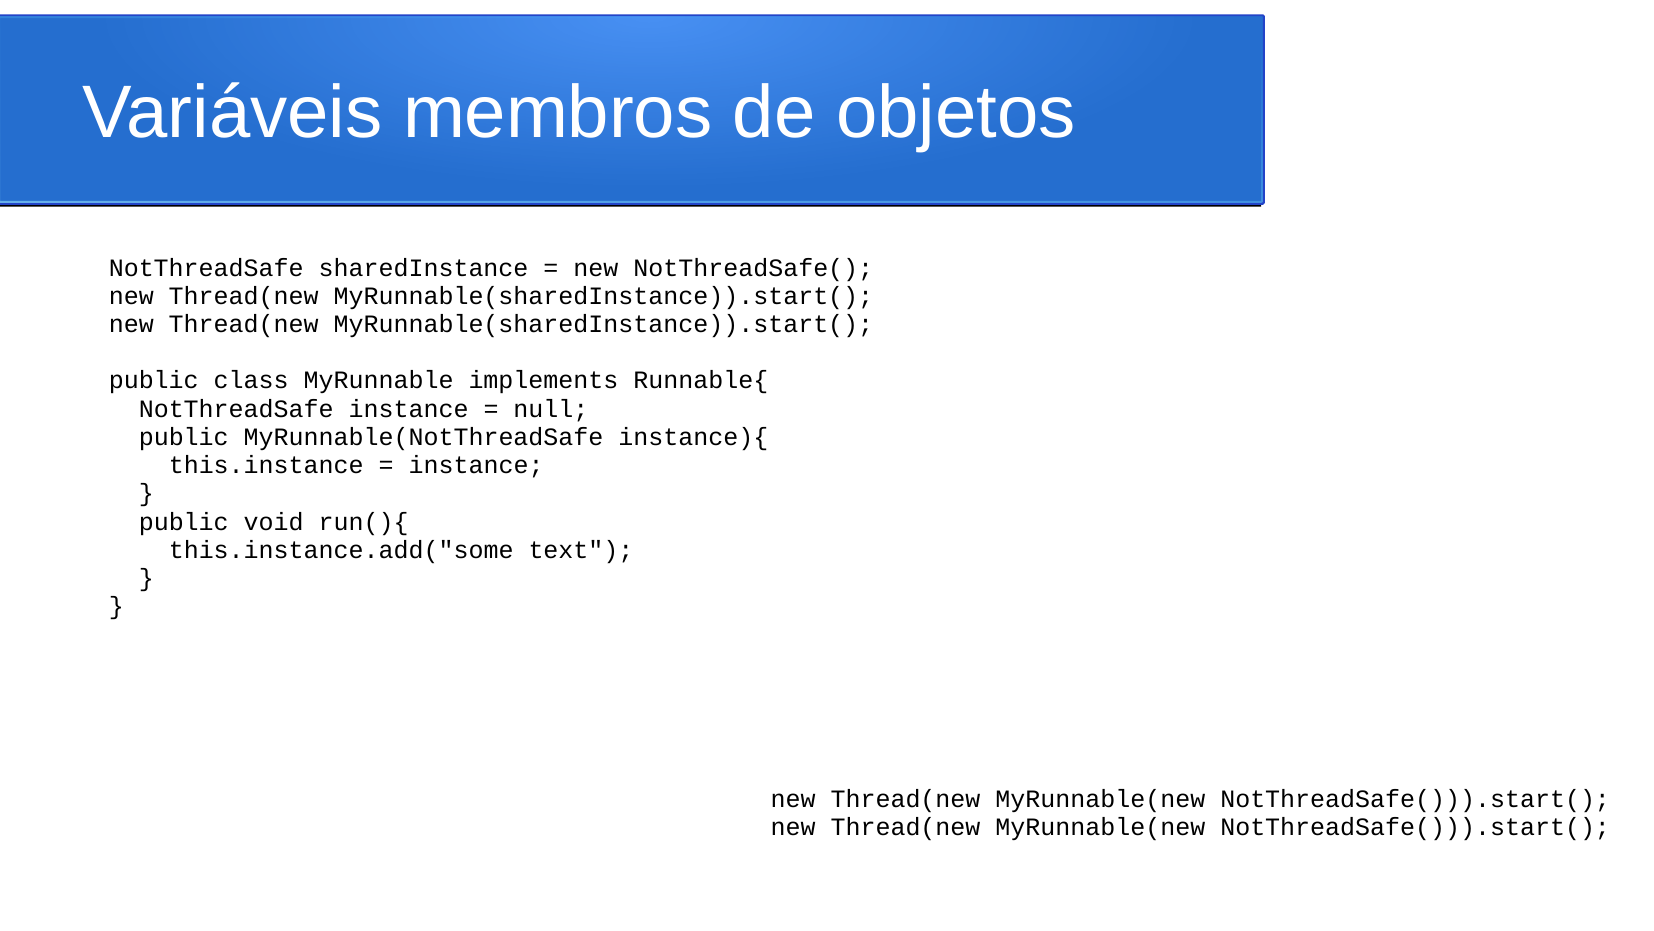

# Variáveis membros de objetos
NotThreadSafe sharedInstance = new NotThreadSafe();
new Thread(new MyRunnable(sharedInstance)).start();
new Thread(new MyRunnable(sharedInstance)).start();
public class MyRunnable implements Runnable{
 NotThreadSafe instance = null;
 public MyRunnable(NotThreadSafe instance){
 this.instance = instance;
 }
 public void run(){
 this.instance.add("some text");
 }
}
new Thread(new MyRunnable(new NotThreadSafe())).start();
new Thread(new MyRunnable(new NotThreadSafe())).start();